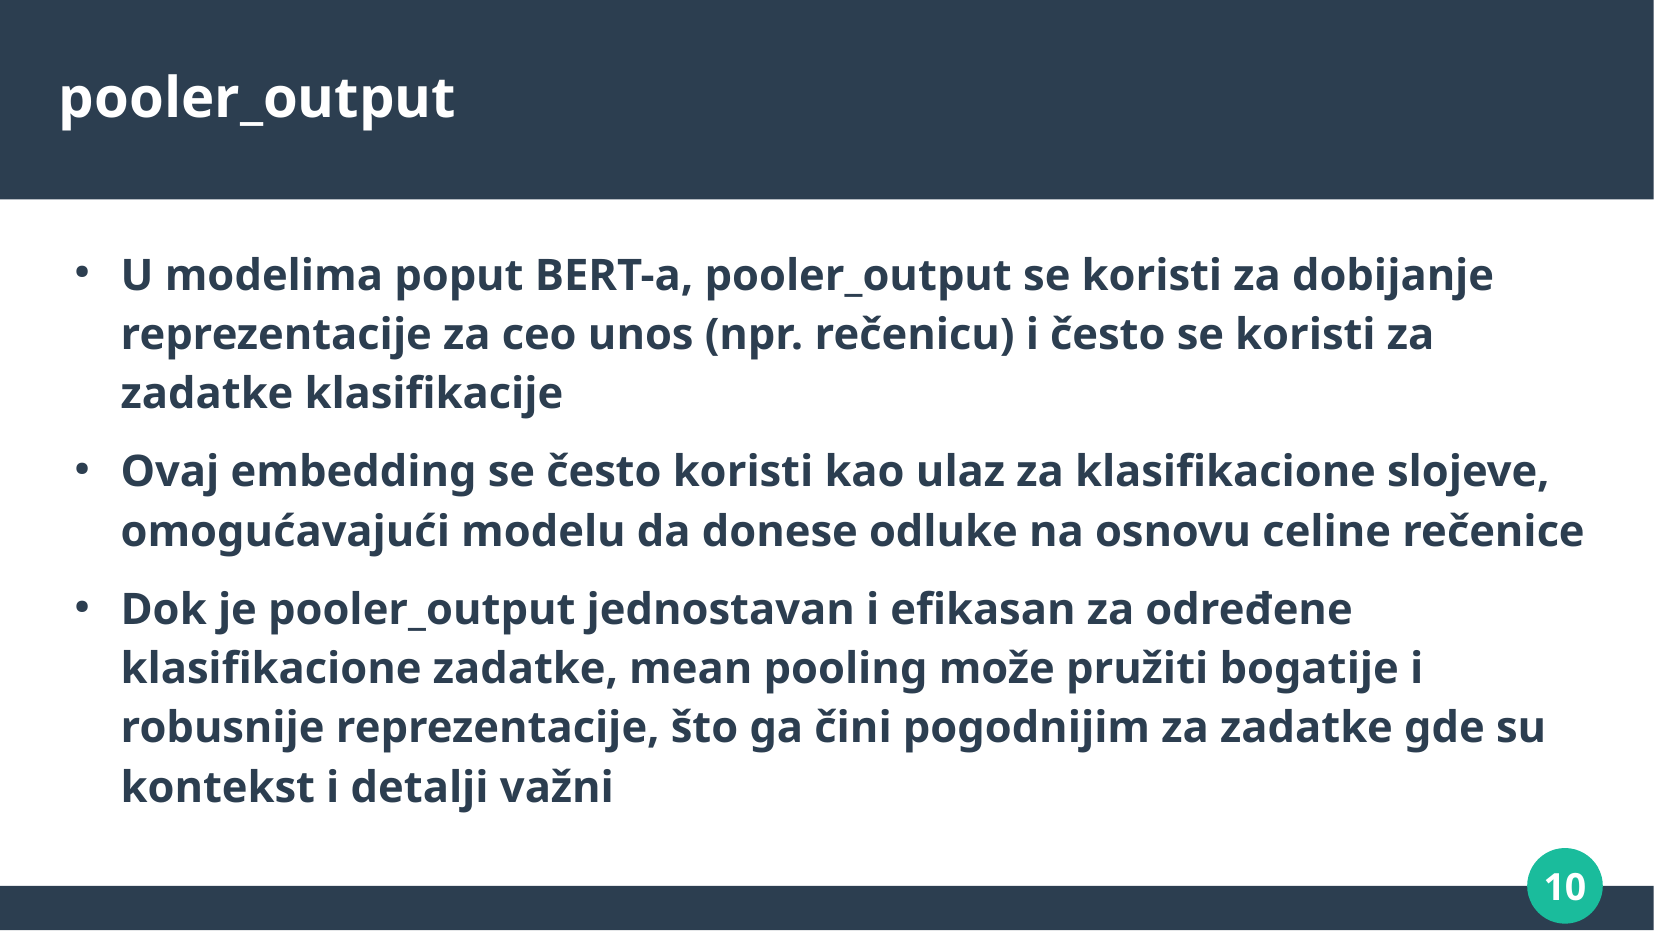

# pooler_output
U modelima poput BERT-a, pooler_output se koristi za dobijanje reprezentacije za ceo unos (npr. rečenicu) i često se koristi za zadatke klasifikacije
Ovaj embedding se često koristi kao ulaz za klasifikacione slojeve, omogućavajući modelu da donese odluke na osnovu celine rečenice
Dok je pooler_output jednostavan i efikasan za određene klasifikacione zadatke, mean pooling može pružiti bogatije i robusnije reprezentacije, što ga čini pogodnijim za zadatke gde su kontekst i detalji važni